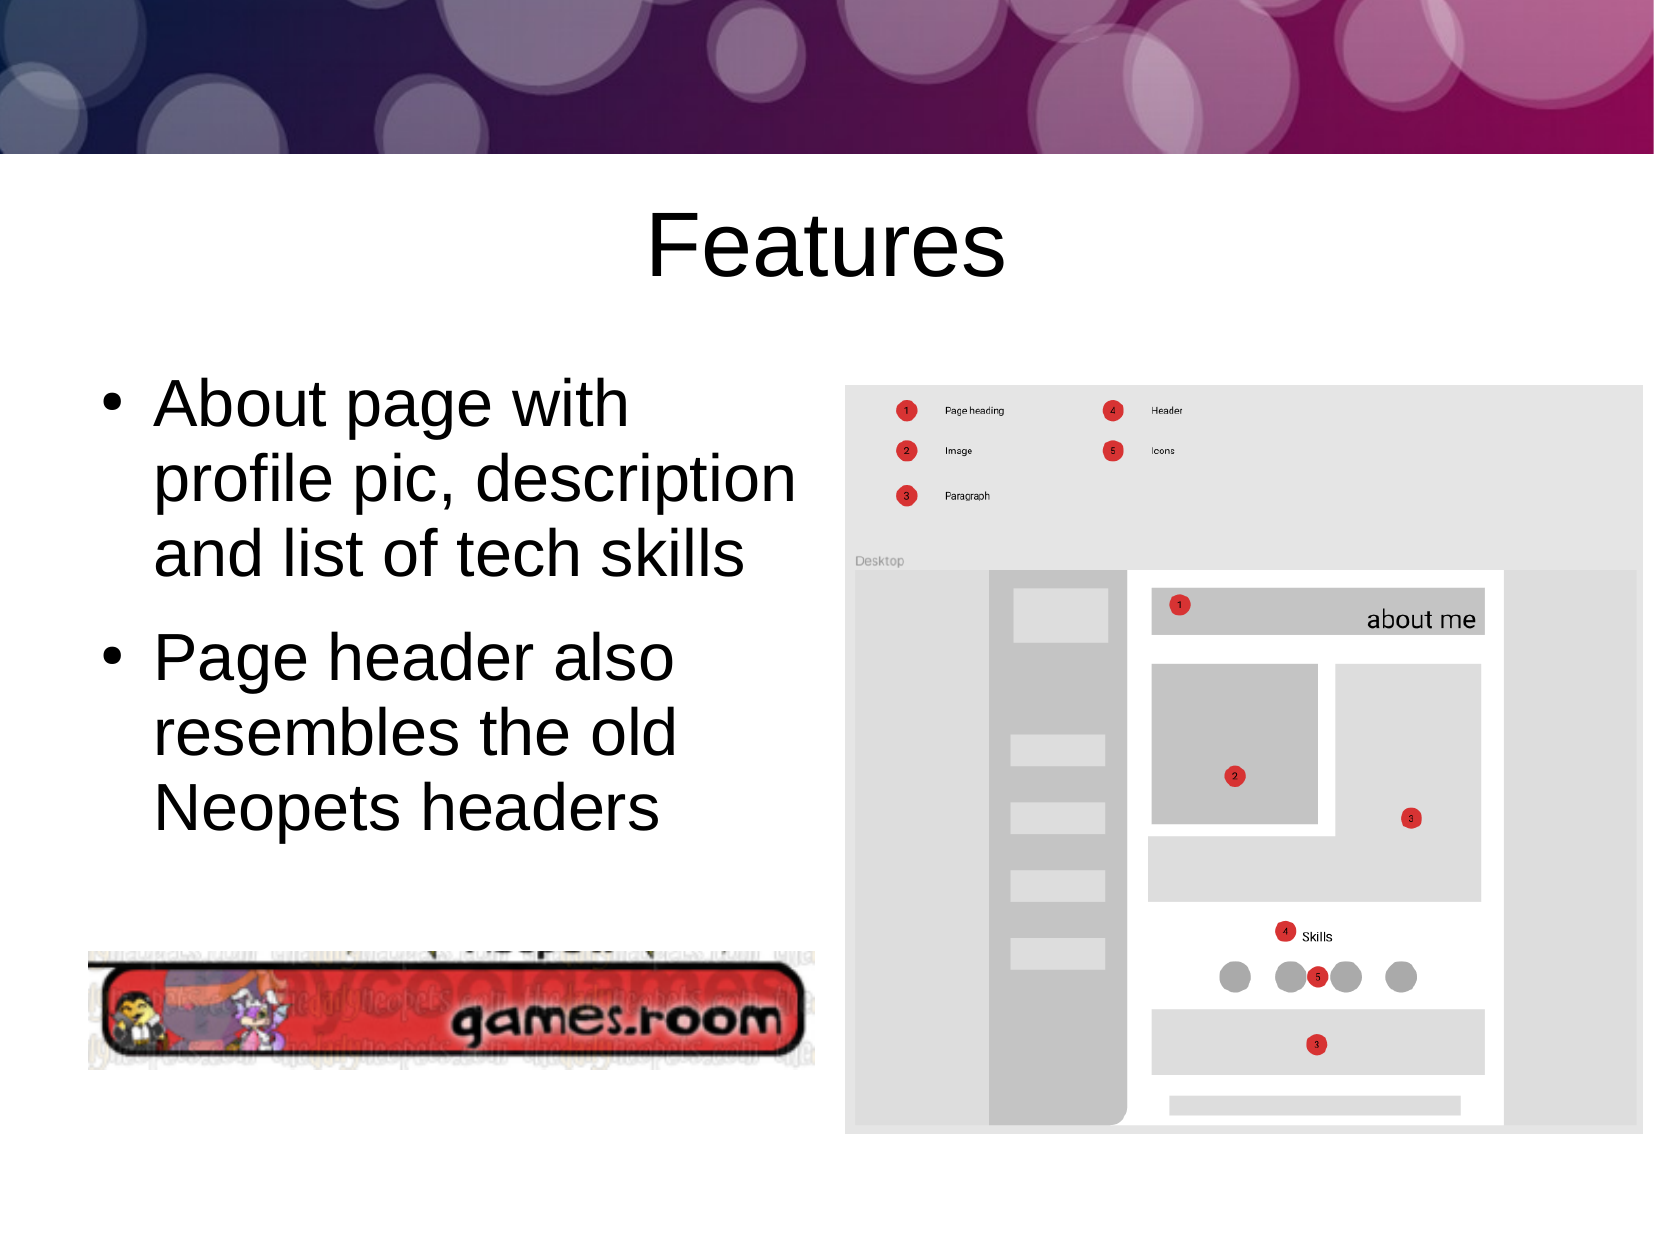

# Features
About page with profile pic, description and list of tech skills
Page header also resembles the old Neopets headers